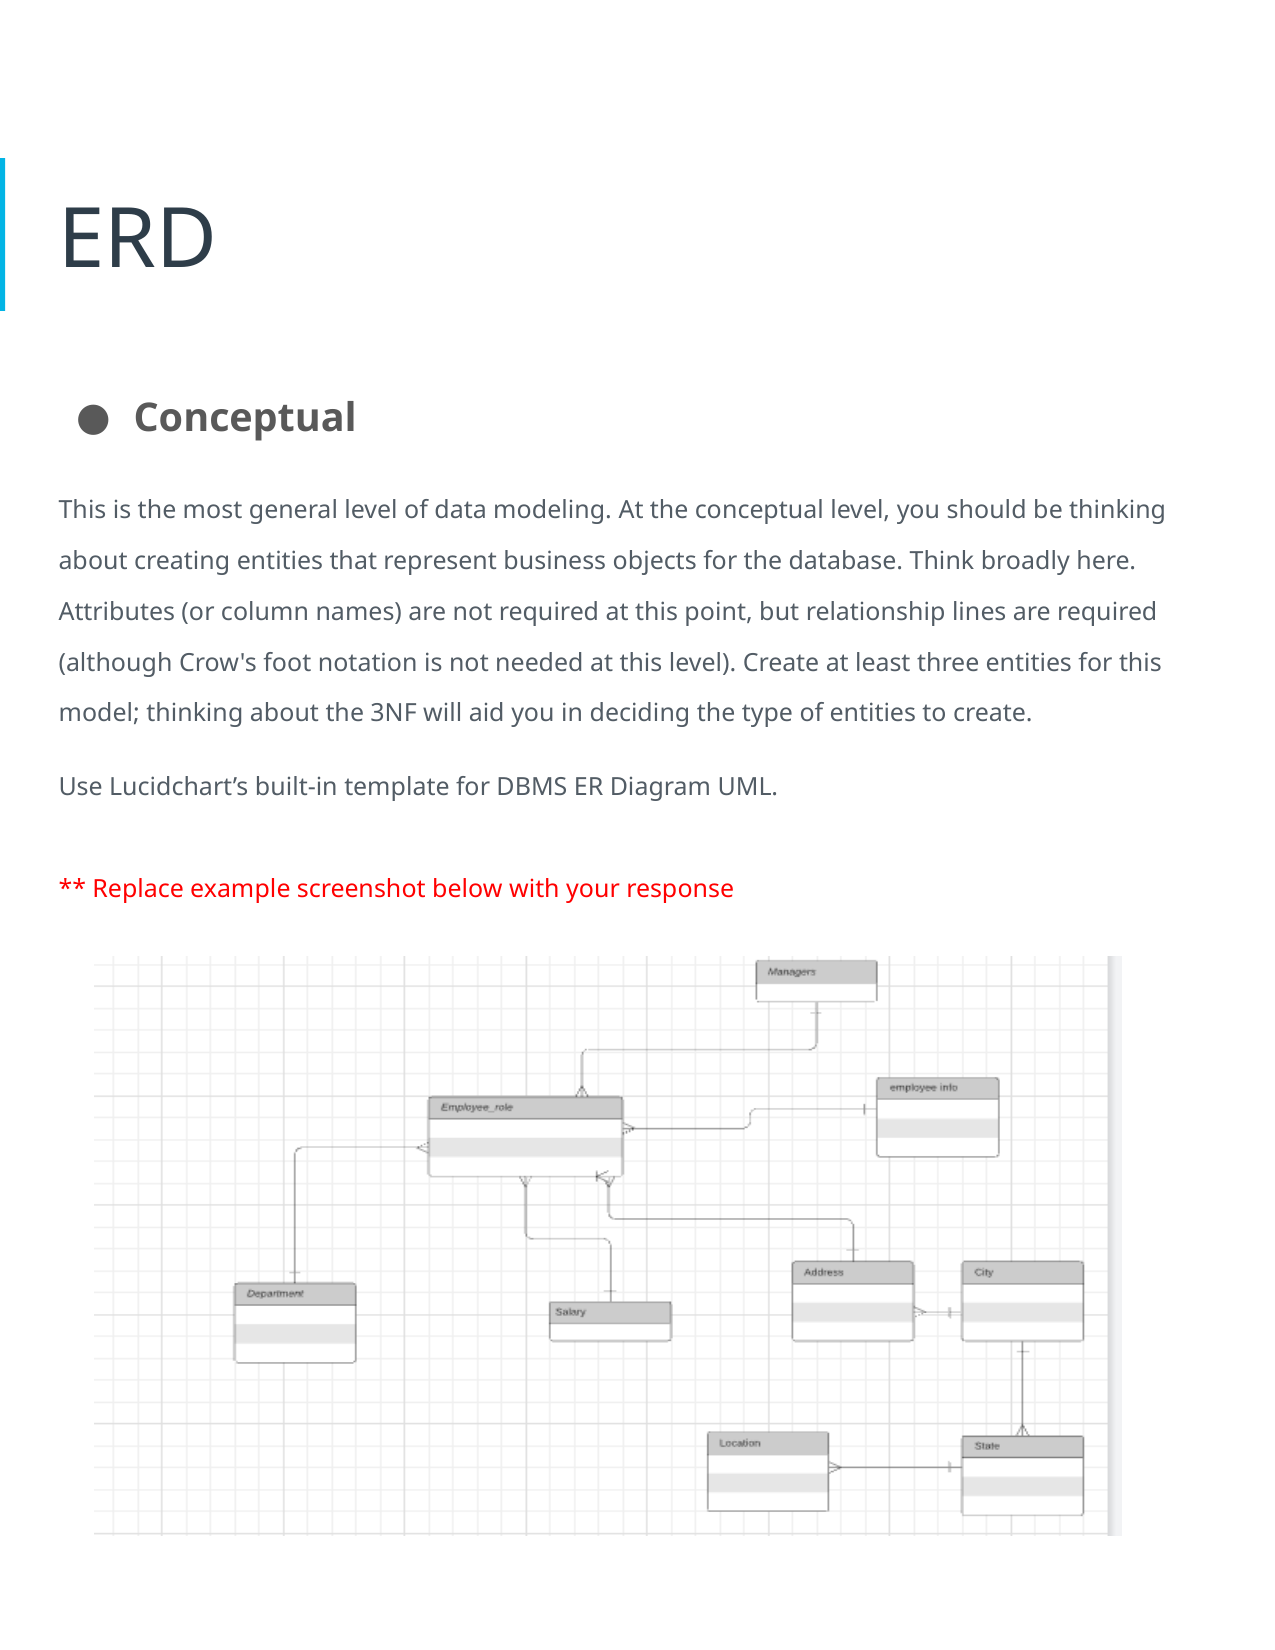

# ERD
Conceptual
This is the most general level of data modeling. At the conceptual level, you should be thinking about creating entities that represent business objects for the database. Think broadly here. Attributes (or column names) are not required at this point, but relationship lines are required (although Crow's foot notation is not needed at this level). Create at least three entities for this model; thinking about the 3NF will aid you in deciding the type of entities to create.
Use Lucidchart’s built-in template for DBMS ER Diagram UML.
** Replace example screenshot below with your response